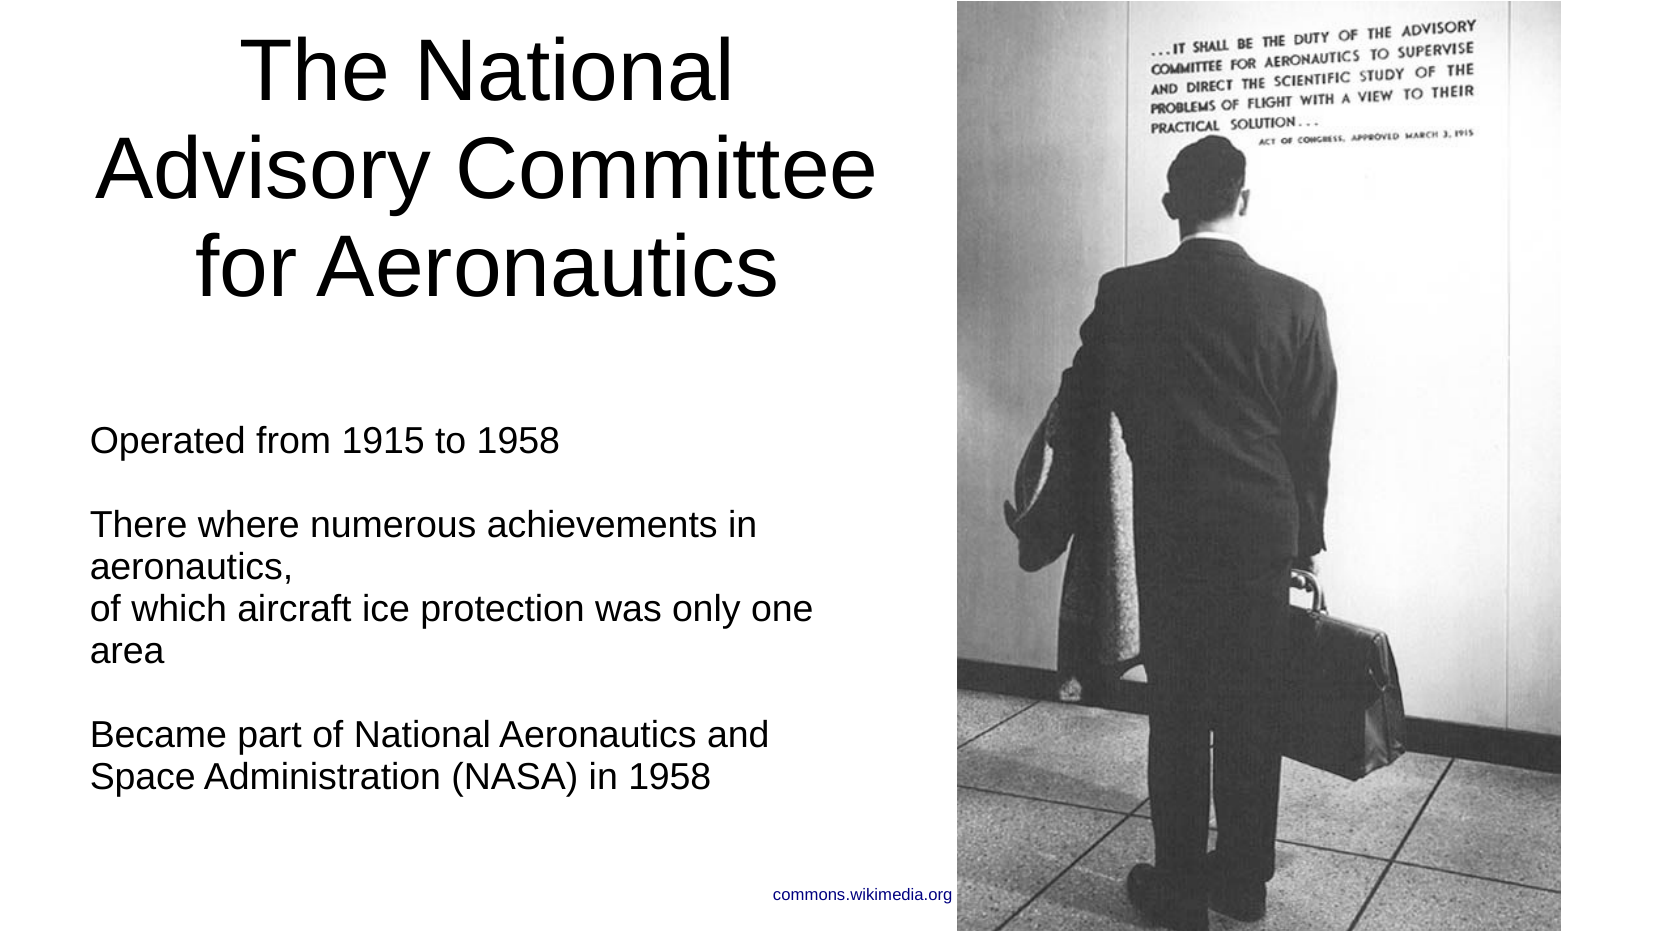

# The National Advisory Committee for Aeronautics
Operated from 1915 to 1958
There where numerous achievements in aeronautics,
of which aircraft ice protection was only one area
Became part of National Aeronautics and Space Administration (NASA) in 1958
commons.wikimedia.org